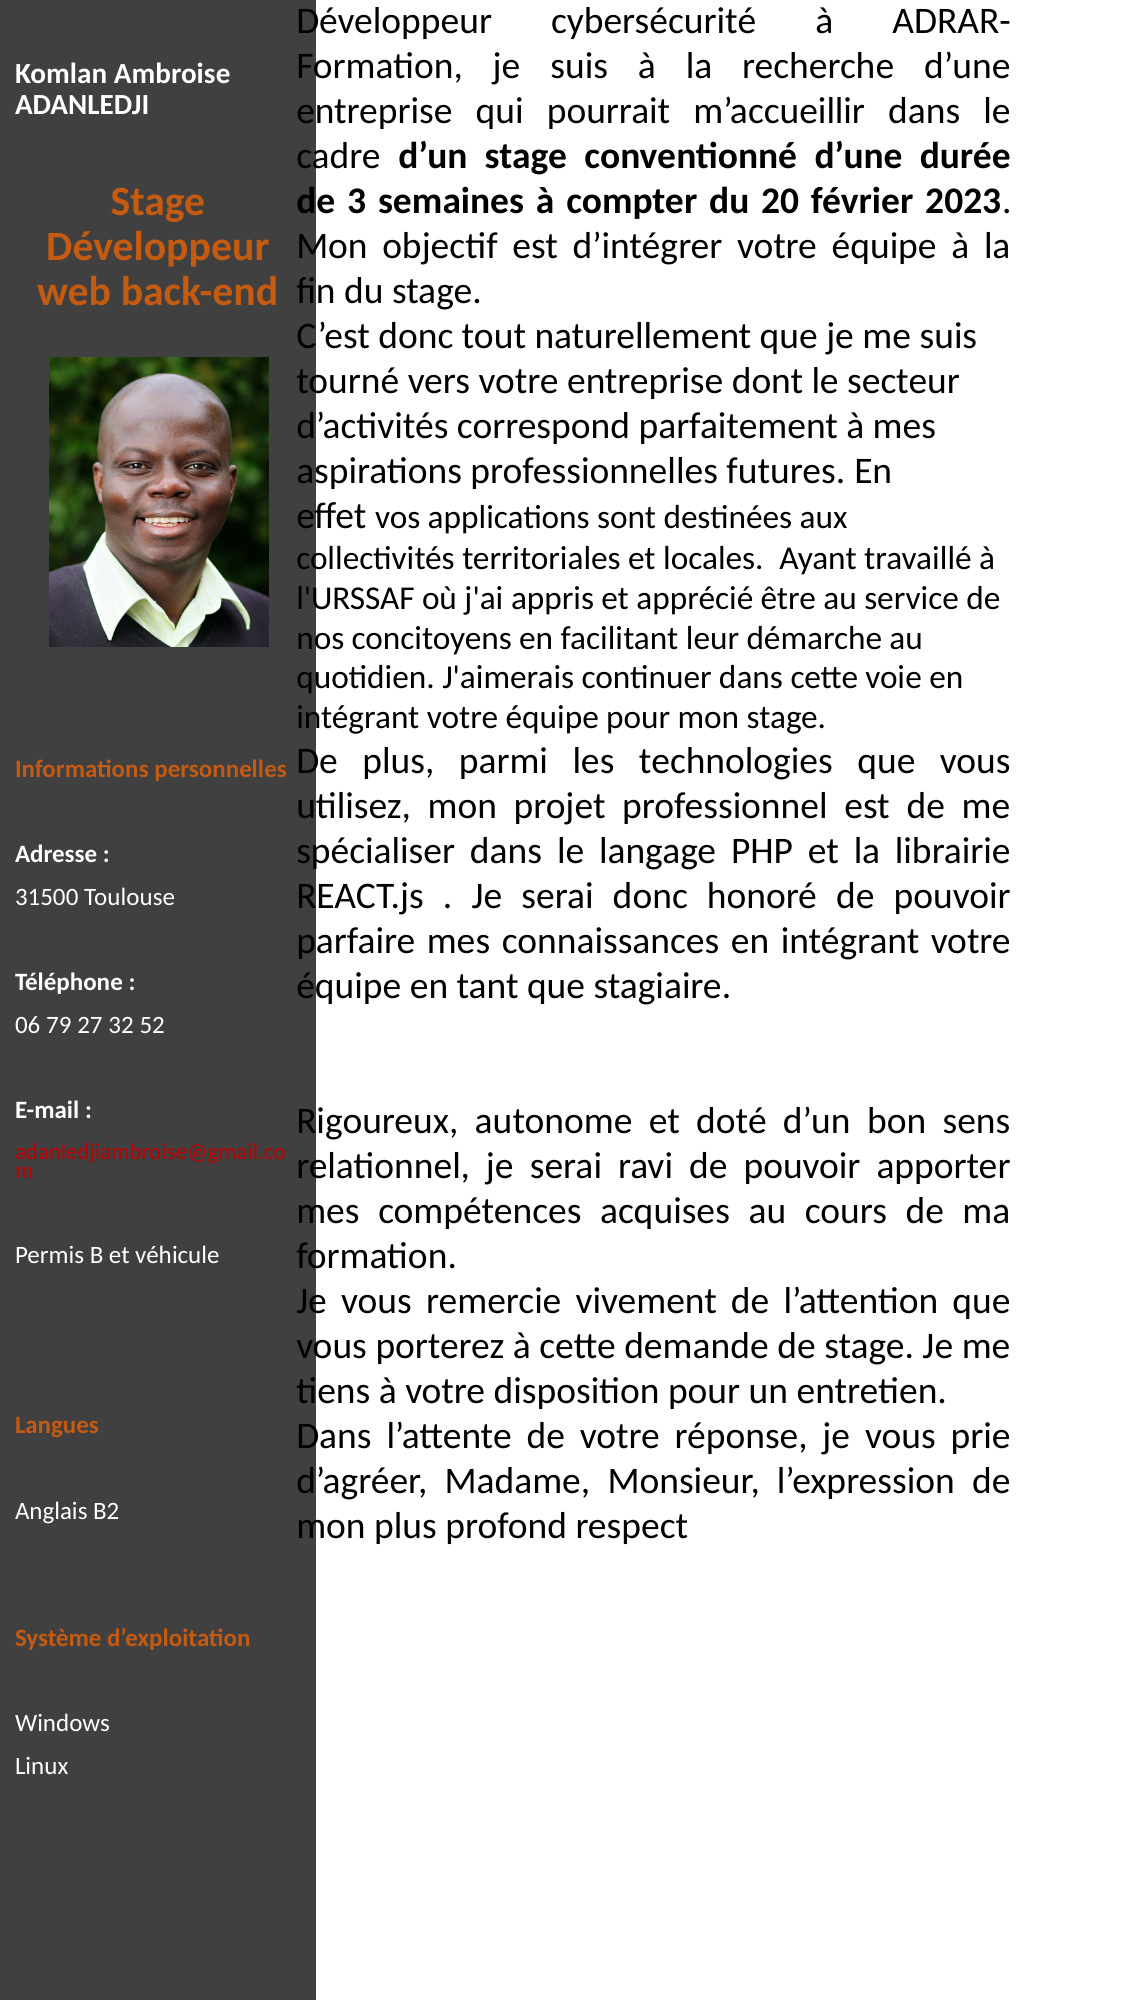

# Komlan Ambroise ADANLEDJI
Stage Développeur web back-end
Informations personnelles
Adresse :
31500 Toulouse
Téléphone :
06 79 27 32 52
E-mail :
adanledjiambroise@gmail.com
Permis B et véhicule
Langues
Anglais B2
Système d’exploitation
Windows
Linux
Madame, Monsieur,
  Actuellement en cours de formation de Développeur cybersécurité à ADRAR-Formation, je suis à la recherche d’une entreprise qui pourrait m’accueillir dans le cadre d’un stage conventionné d’une durée de 3 semaines à compter du 20 février 2023. Mon objectif est d’intégrer votre équipe à la fin du stage.
C’est donc tout naturellement que je me suis tourné vers votre entreprise dont le secteur d’activités correspond parfaitement à mes aspirations professionnelles futures. En effet vos applications sont destinées aux collectivités territoriales et locales.  Ayant travaillé à l'URSSAF où j'ai appris et apprécié être au service de nos concitoyens en facilitant leur démarche au quotidien. J'aimerais continuer dans cette voie en intégrant votre équipe pour mon stage.
De plus, parmi les technologies que vous utilisez, mon projet professionnel est de me spécialiser dans le langage PHP et la librairie REACT.js . Je serai donc honoré de pouvoir parfaire mes connaissances en intégrant votre équipe en tant que stagiaire.
Rigoureux, autonome et doté d’un bon sens relationnel, je serai ravi de pouvoir apporter mes compétences acquises au cours de ma formation.
Je vous remercie vivement de l’attention que vous porterez à cette demande de stage. Je me tiens à votre disposition pour un entretien.
Dans l’attente de votre réponse, je vous prie d’agréer, Madame, Monsieur, l’expression de mon plus profond respect